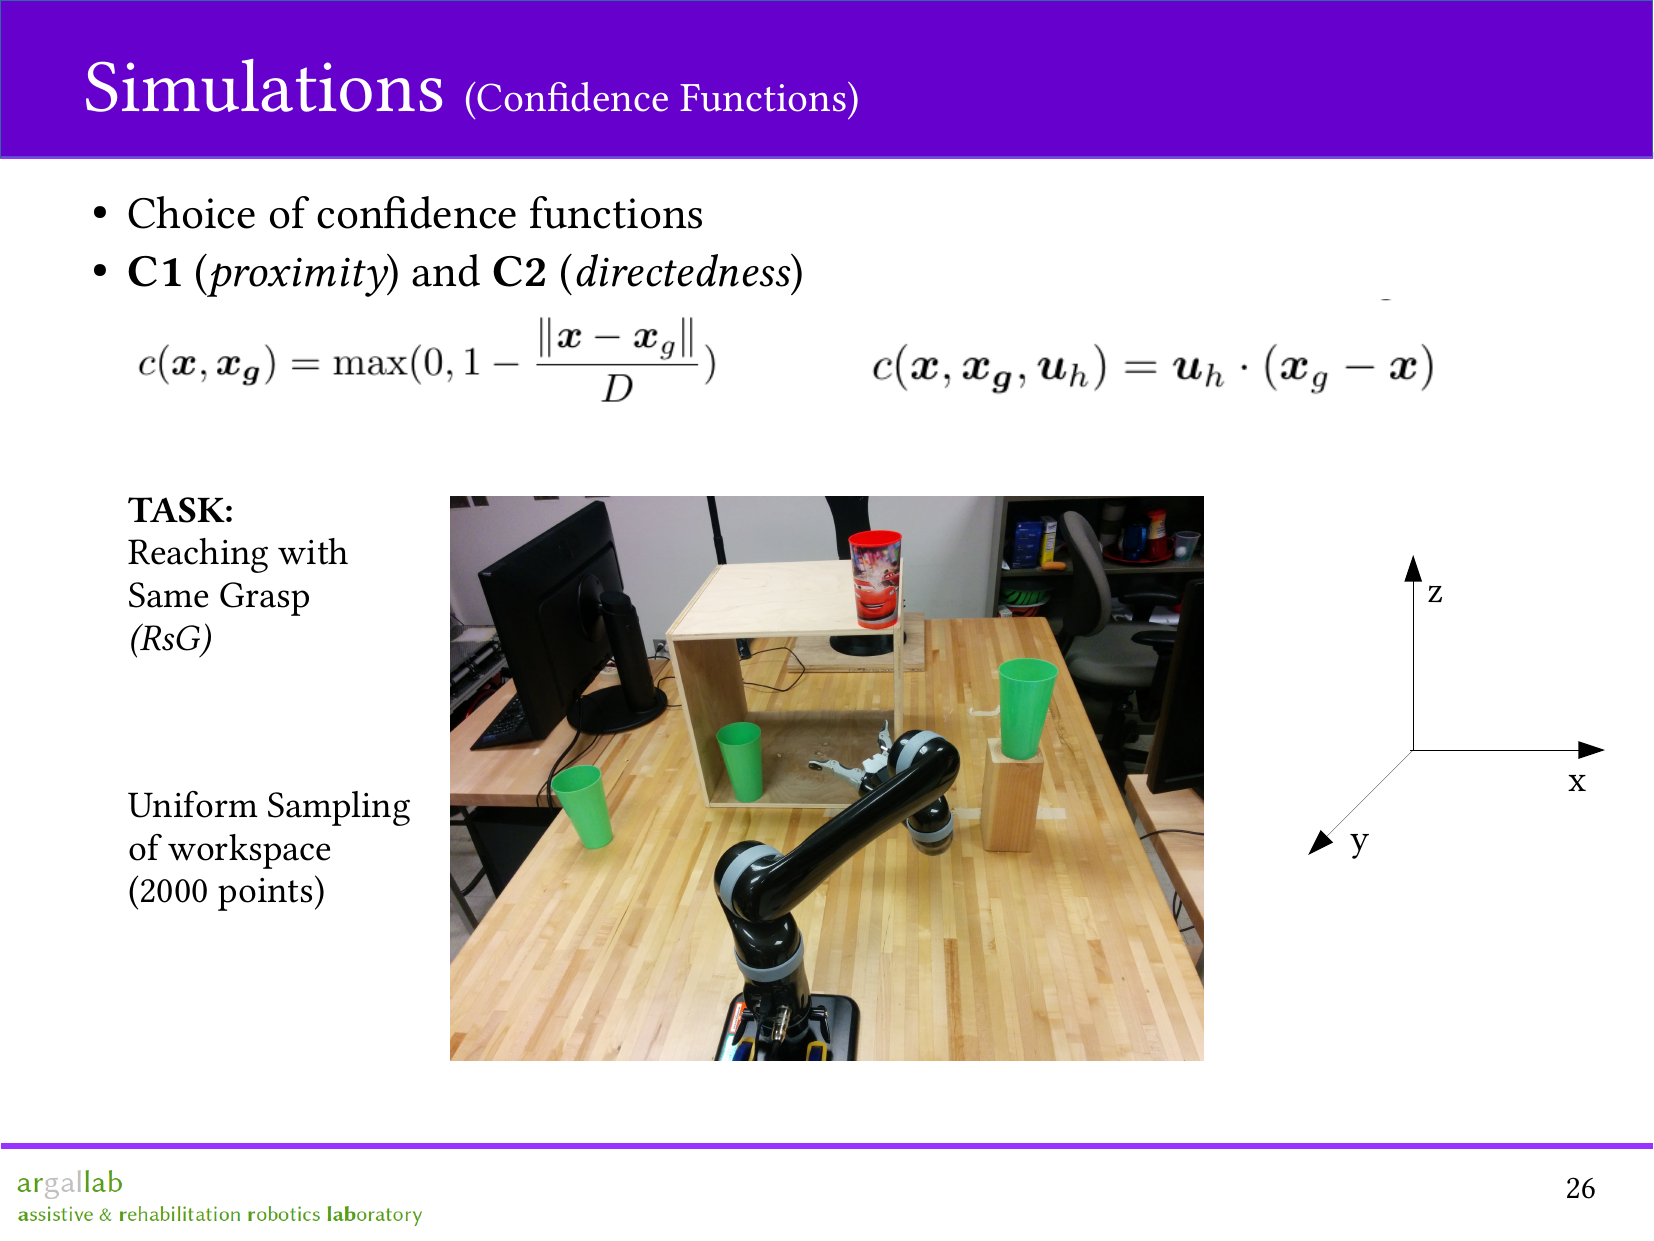

Simulations (Confidence Functions)
Choice of confidence functions
C1 (proximity) and C2 (directedness)
TASK:
Reaching with
Same Grasp
(RsG)
z
x
Uniform Sampling
of workspace
(2000 points)
y